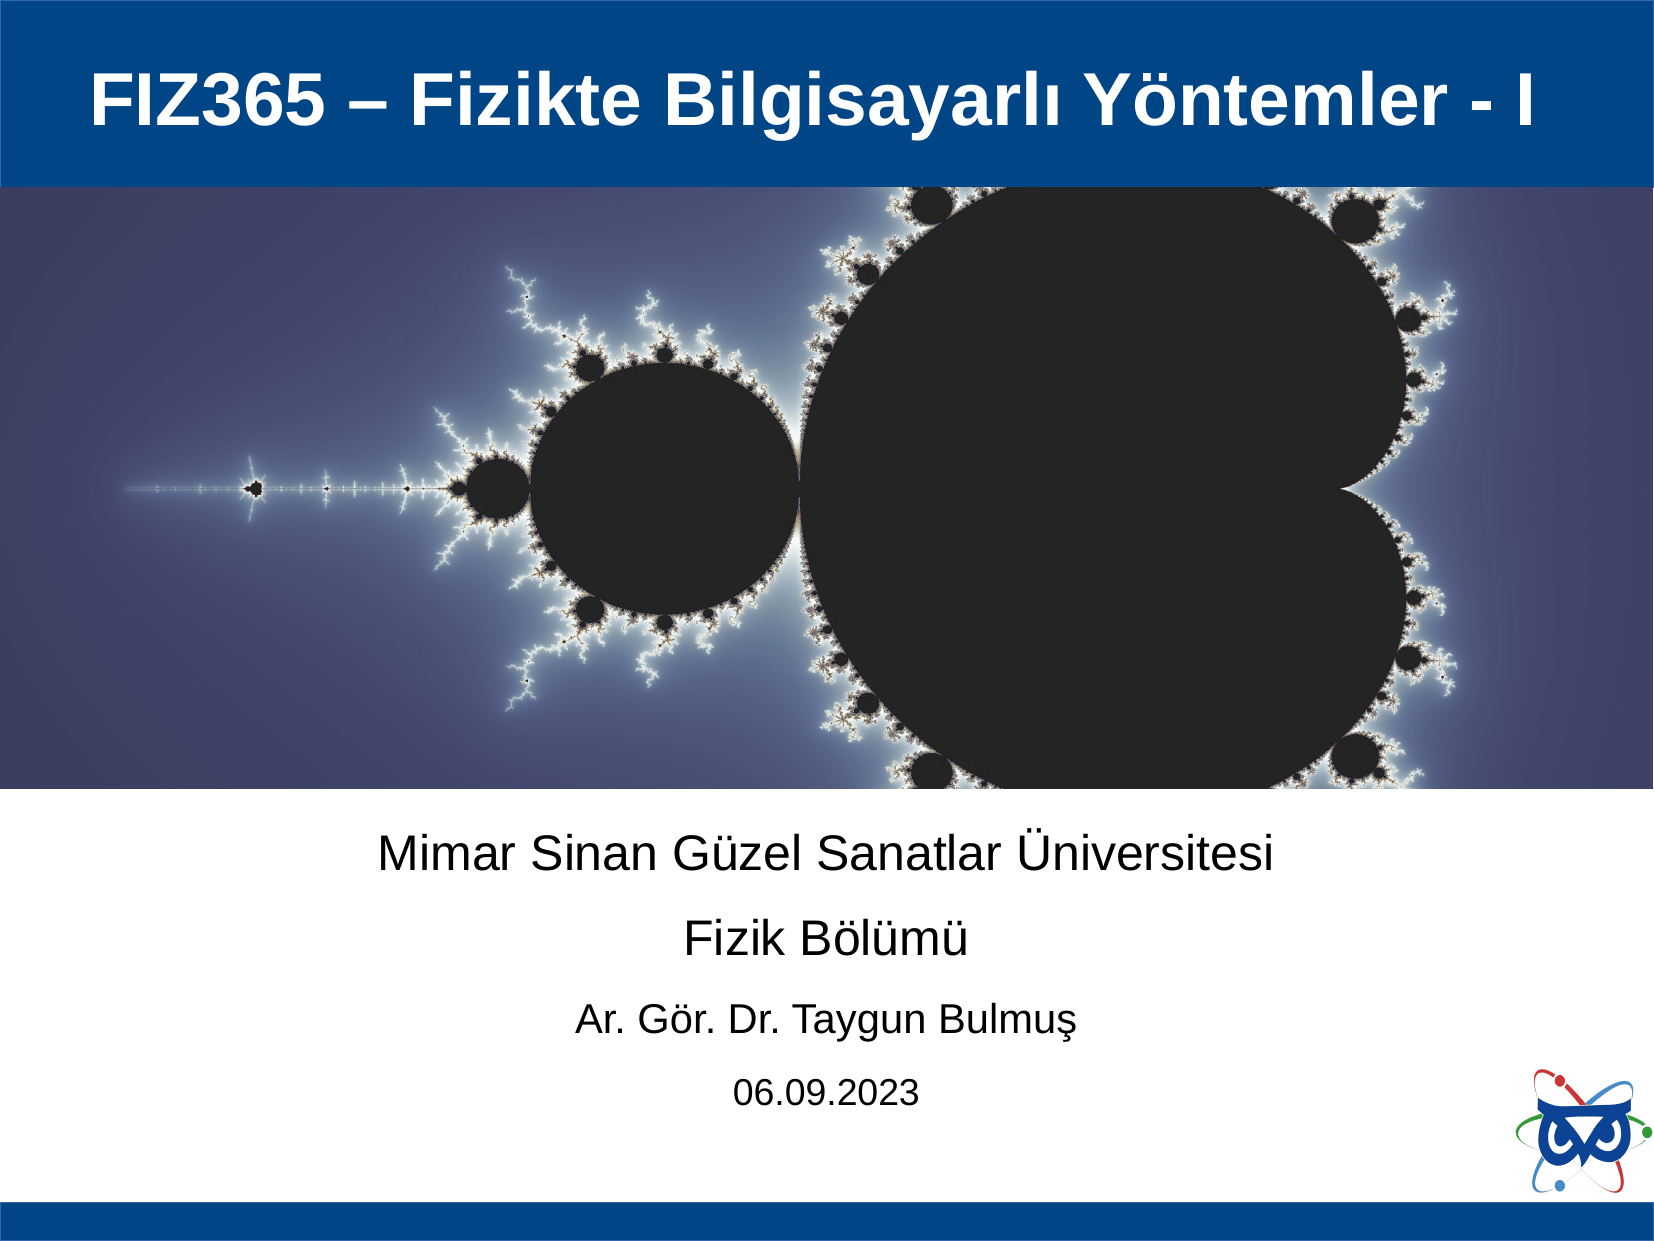

# FIZ365 – Fizikte Bilgisayarlı Yöntemler - I
Mimar Sinan Güzel Sanatlar Üniversitesi
Fizik Bölümü
Ar. Gör. Dr. Taygun Bulmuş
06.09.2023